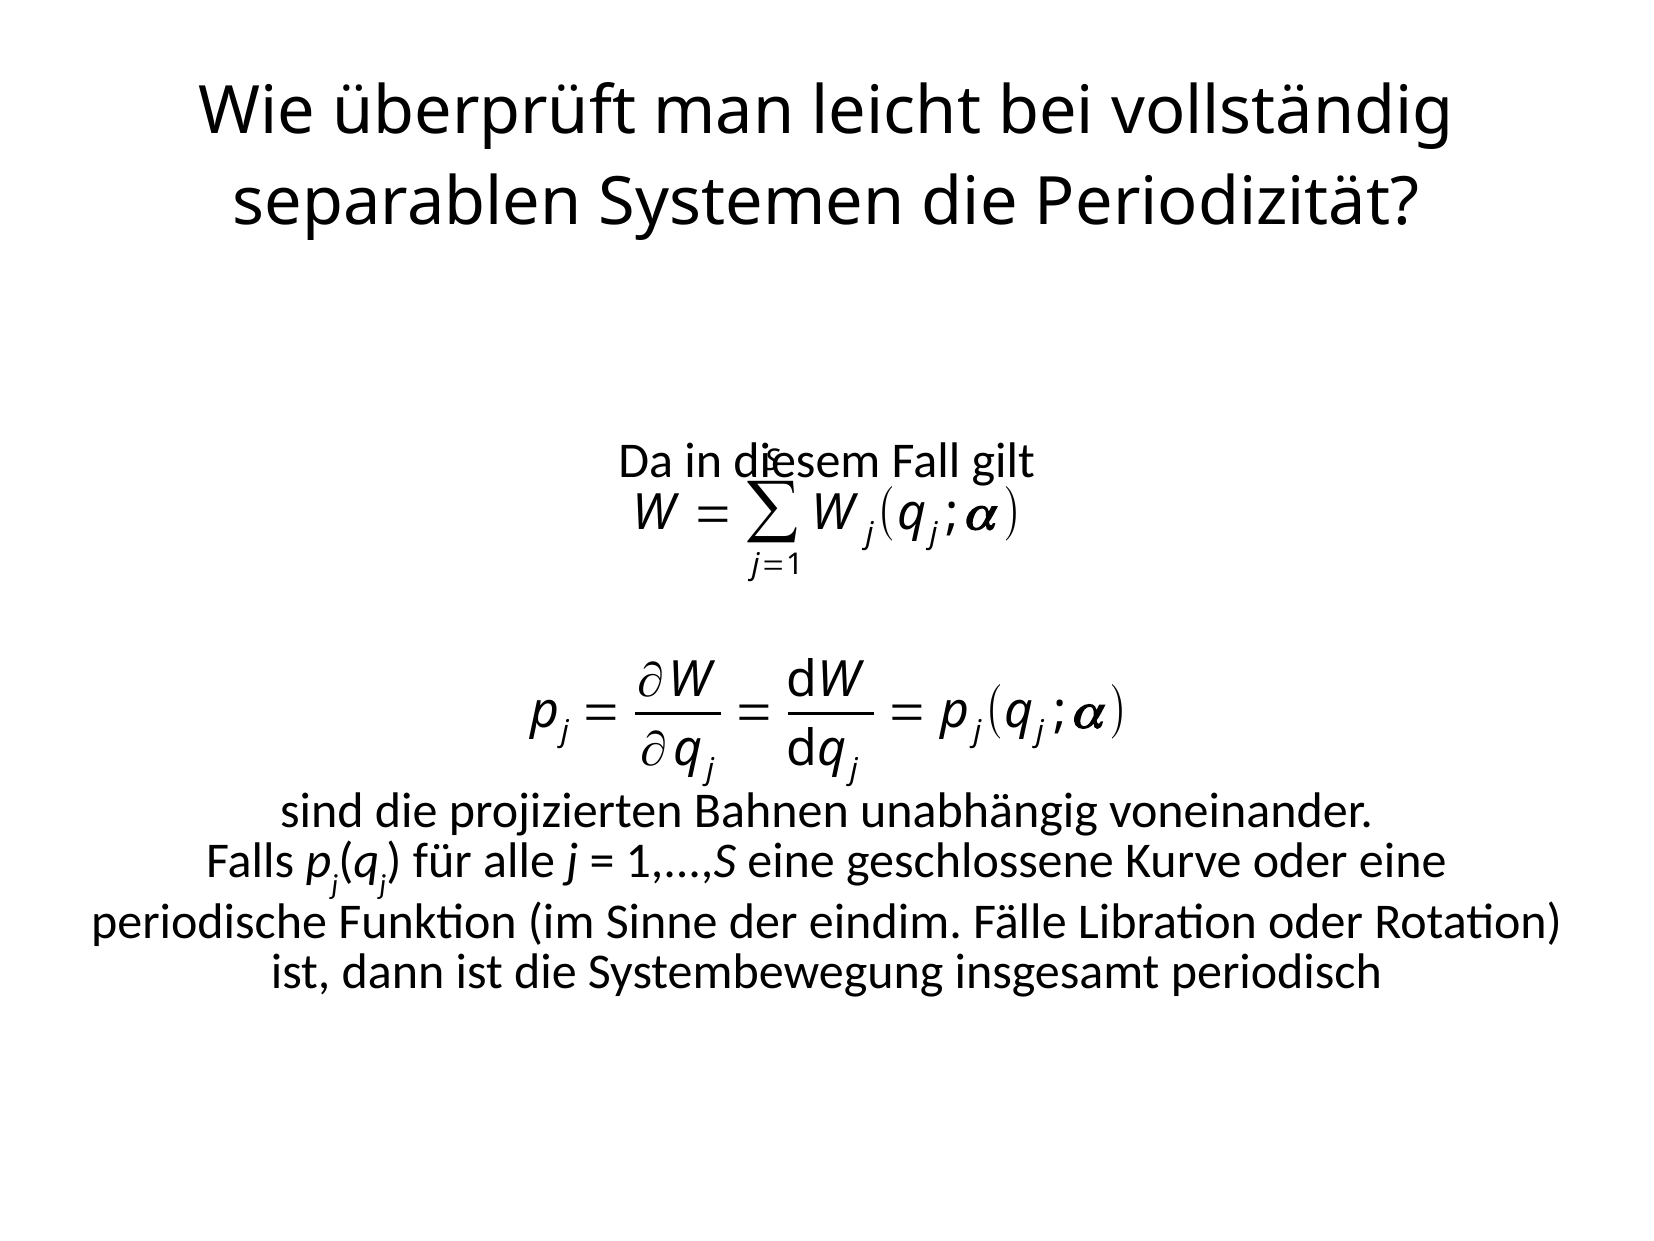

# Wie überprüft man leicht bei vollständig separablen Systemen die Periodizität?
Da in diesem Fall gilt
sind die projizierten Bahnen unabhängig voneinander.
Falls pj(qj) für alle j = 1,...,S eine geschlossene Kurve oder eine periodische Funktion (im Sinne der eindim. Fälle Libration oder Rotation) ist, dann ist die Systembewegung insgesamt periodisch